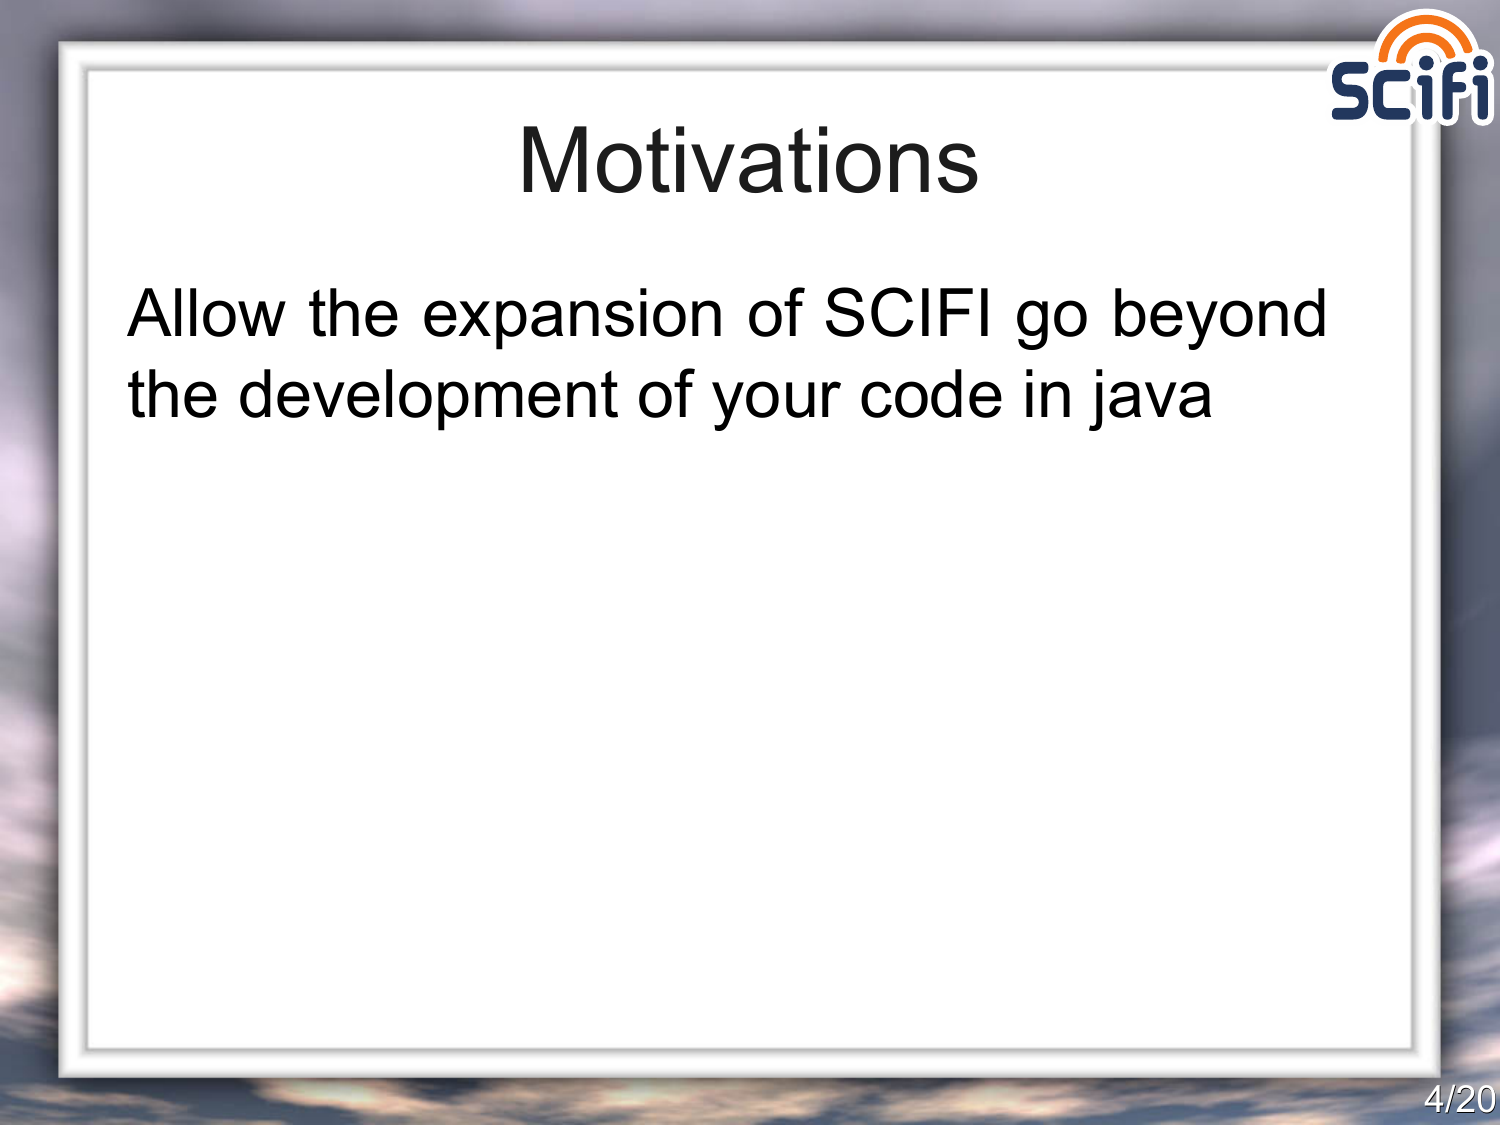

# Motivations
Allow the expansion of SCIFI go beyond the development of your code in java